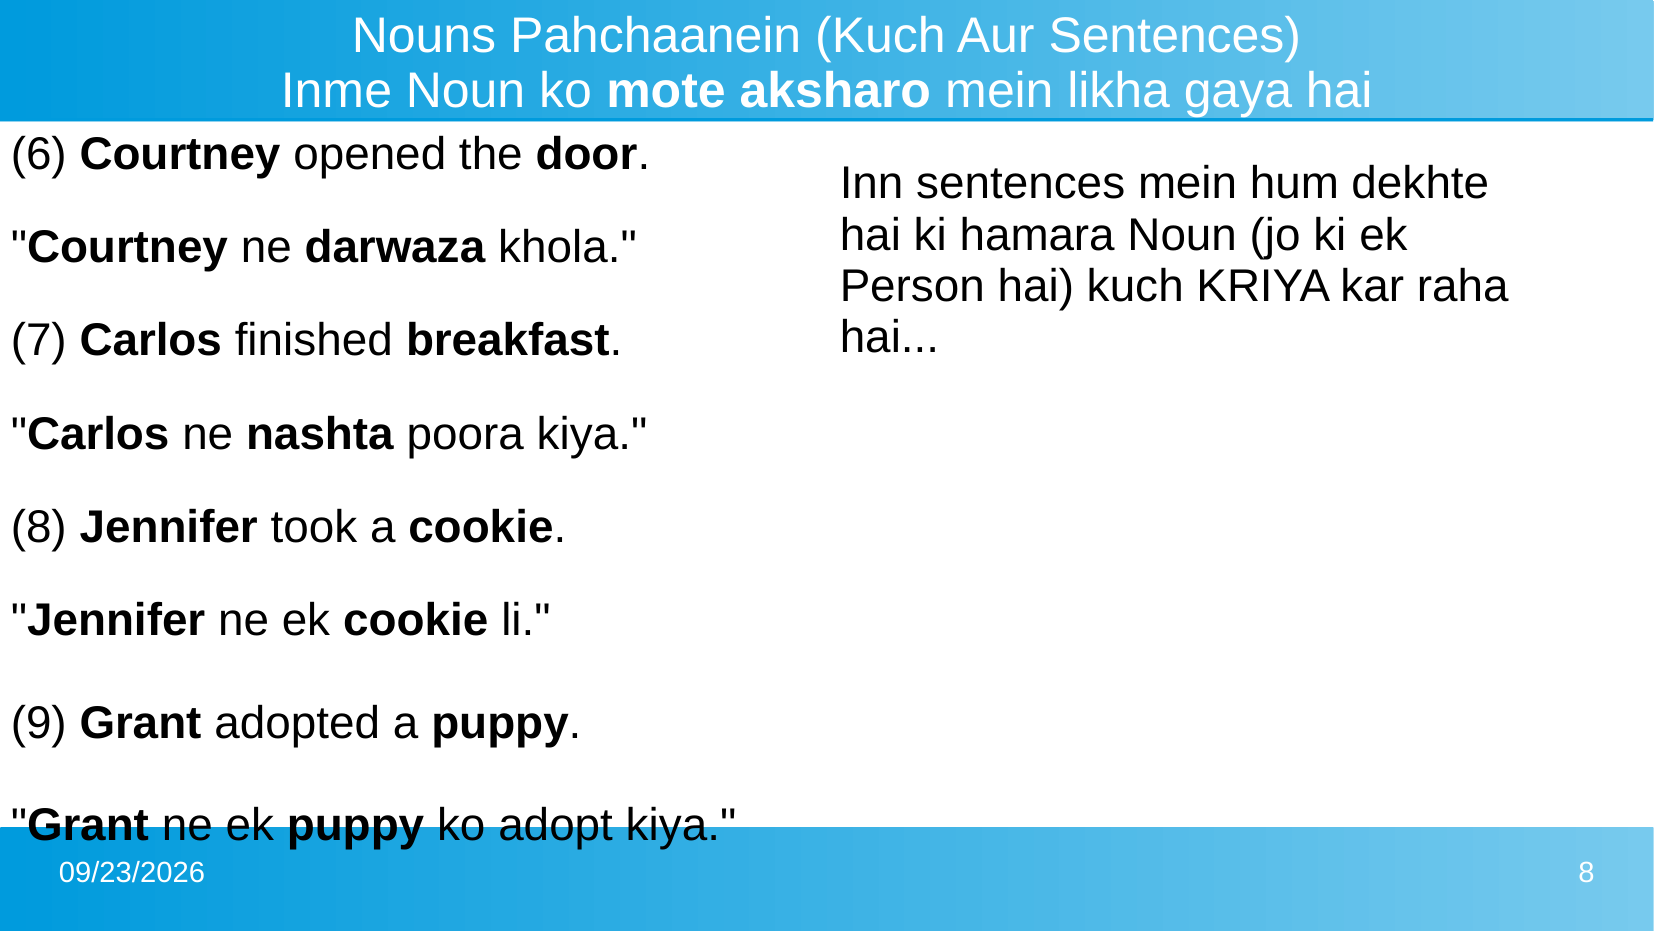

# Nouns Pahchaanein (Kuch Aur Sentences) Inme Noun ko mote aksharo mein likha gaya hai
(6) Courtney opened the door.
"Courtney ne darwaza khola."
(7) Carlos finished breakfast.
"Carlos ne nashta poora kiya."
(8) Jennifer took a cookie.
"Jennifer ne ek cookie li."
(9) Grant adopted a puppy.
"Grant ne ek puppy ko adopt kiya."
Inn sentences mein hum dekhte hai ki hamara Noun (jo ki ek Person hai) kuch KRIYA kar raha hai...
8